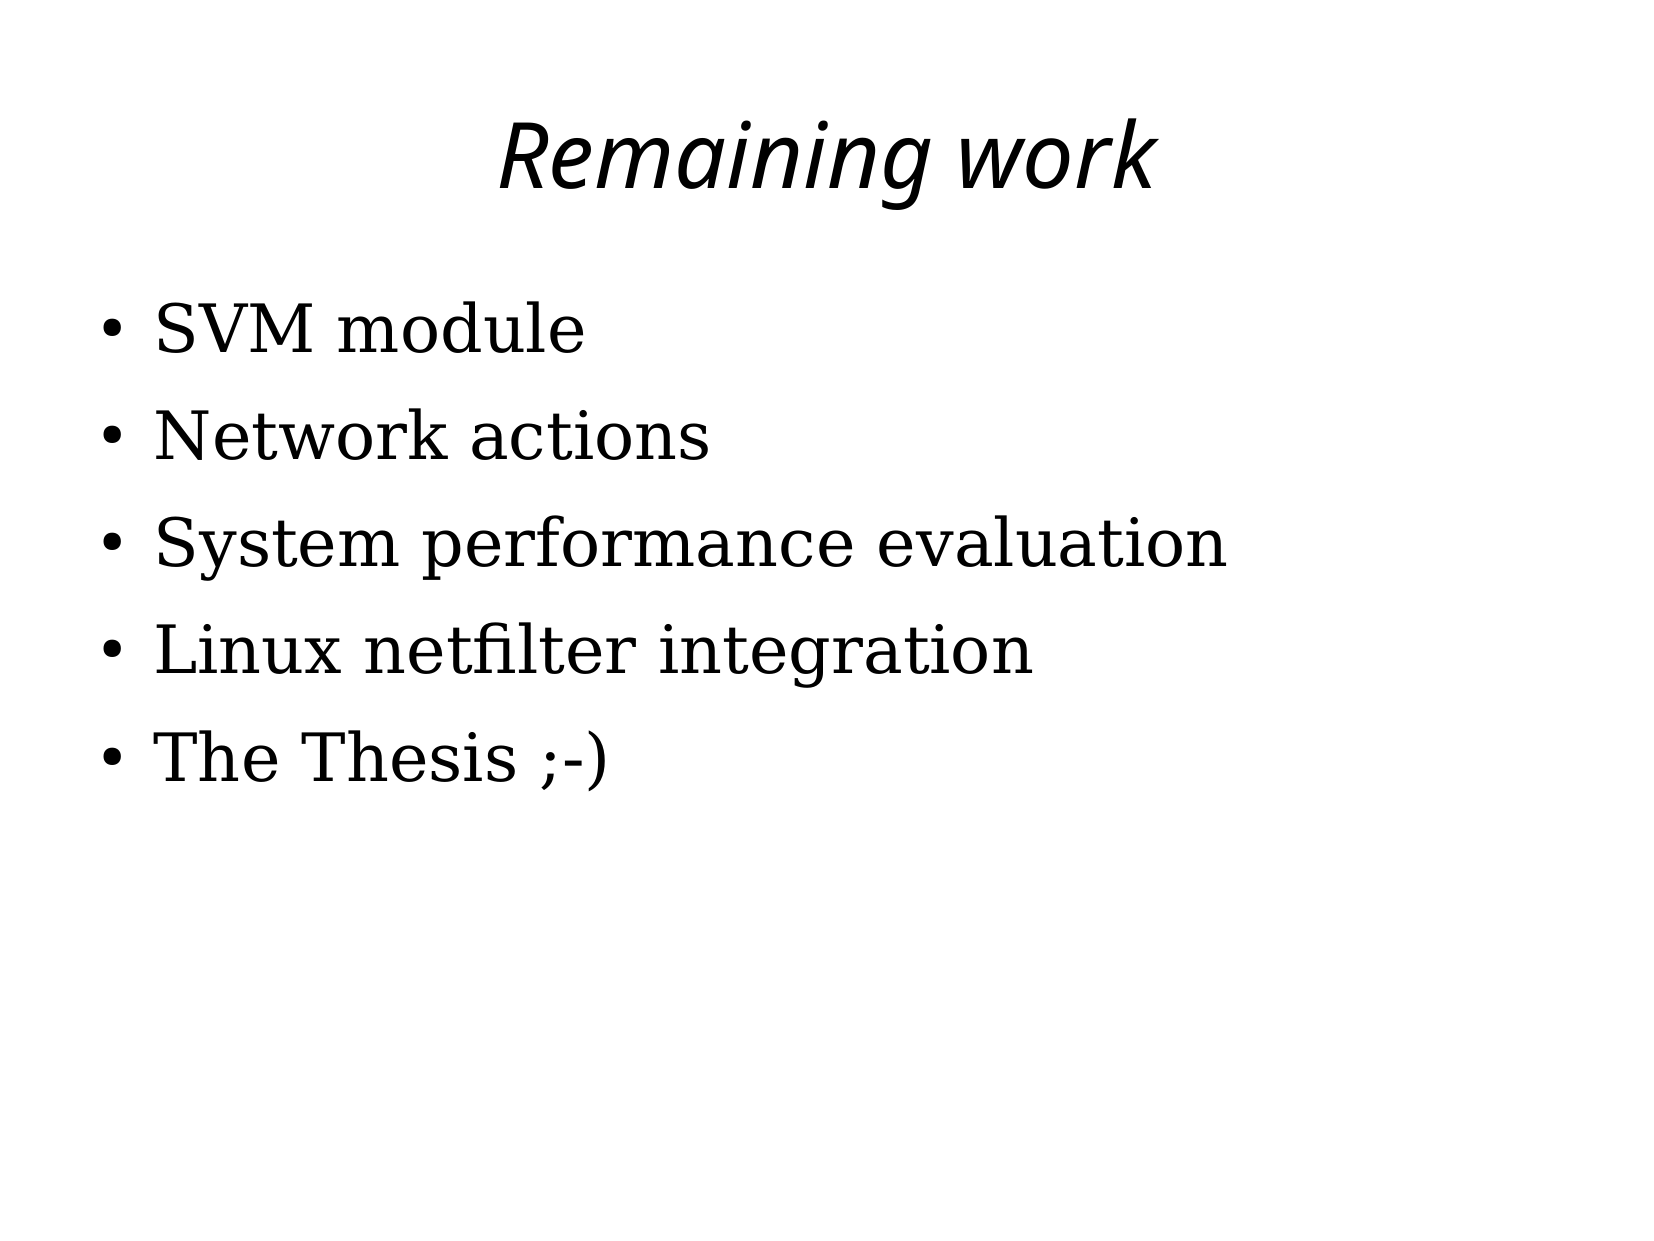

# Remaining work
SVM module
Network actions
System performance evaluation
Linux netfilter integration
The Thesis ;-)